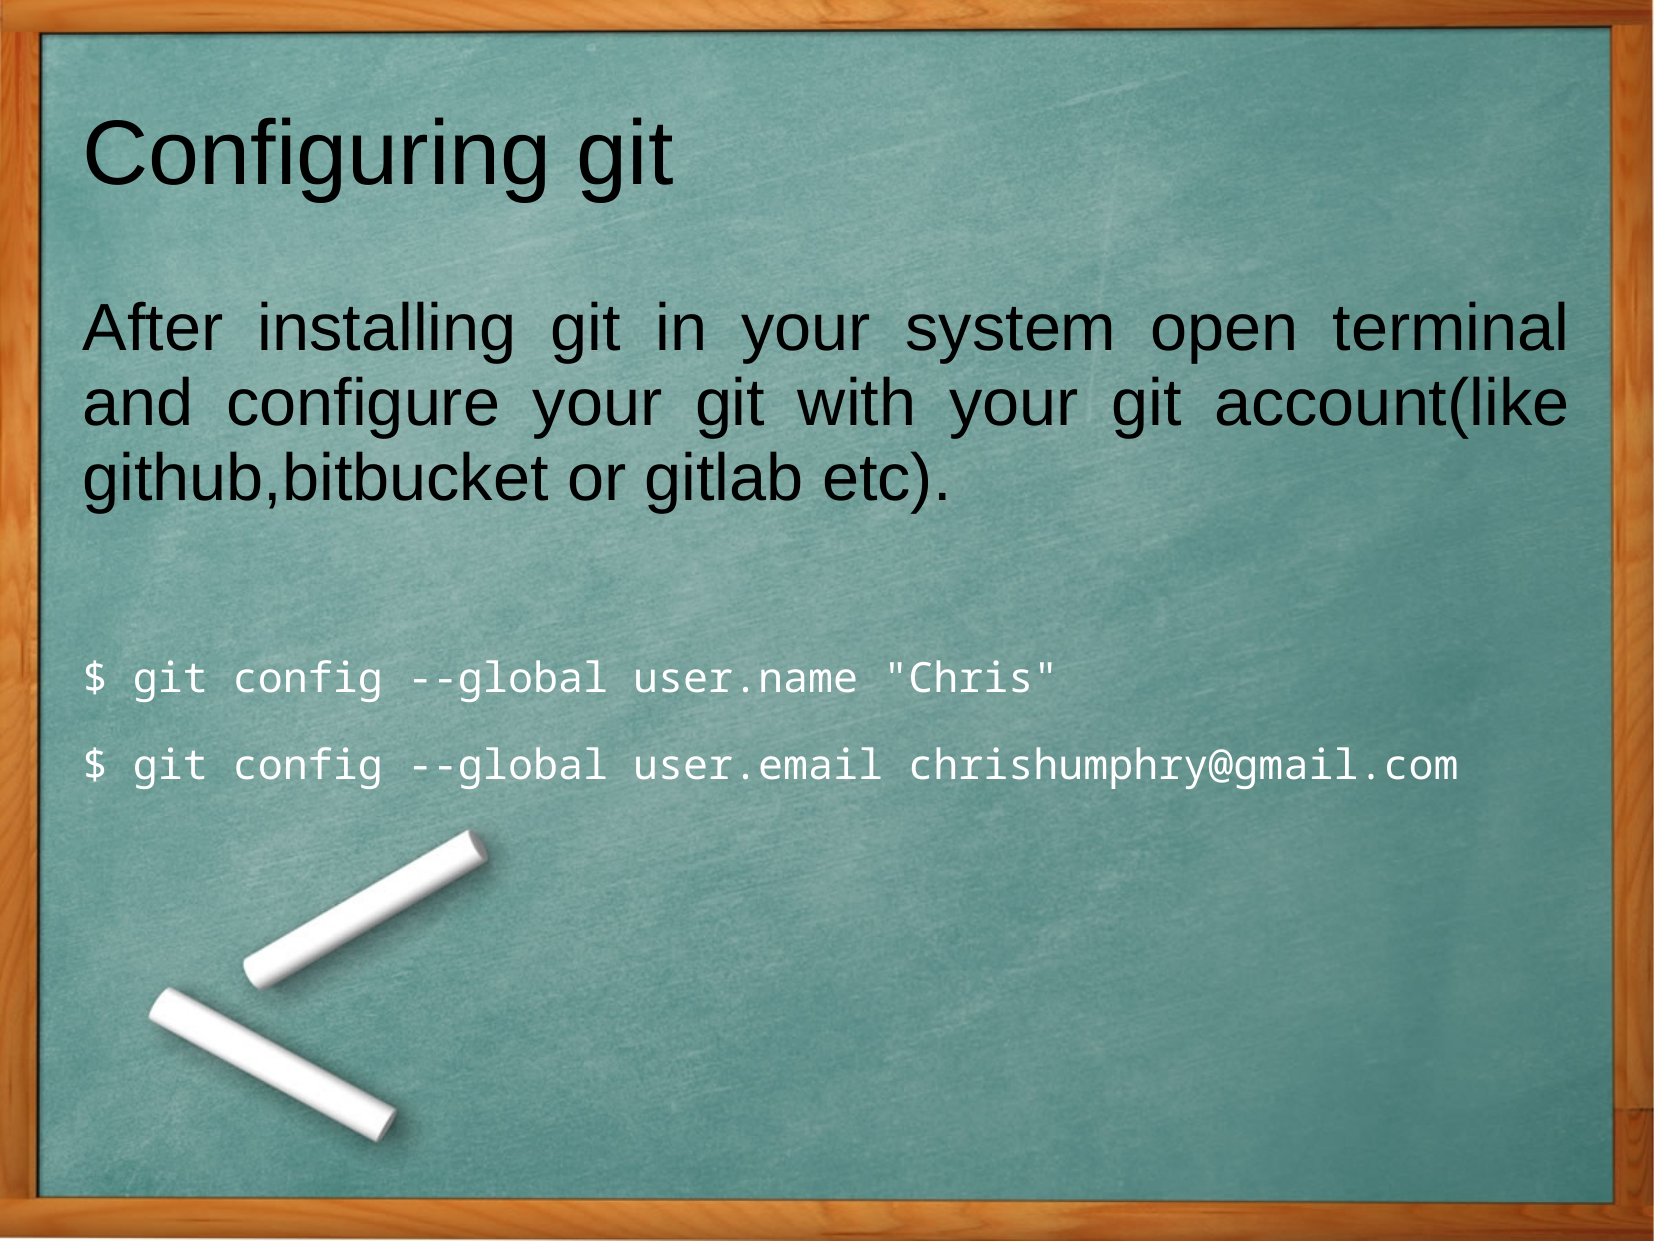

# Configuring git
After installing git in your system open terminal and configure your git with your git account(like github,bitbucket or gitlab etc).
$ git config --global user.name "Chris"
$ git config --global user.email chrishumphry@gmail.com